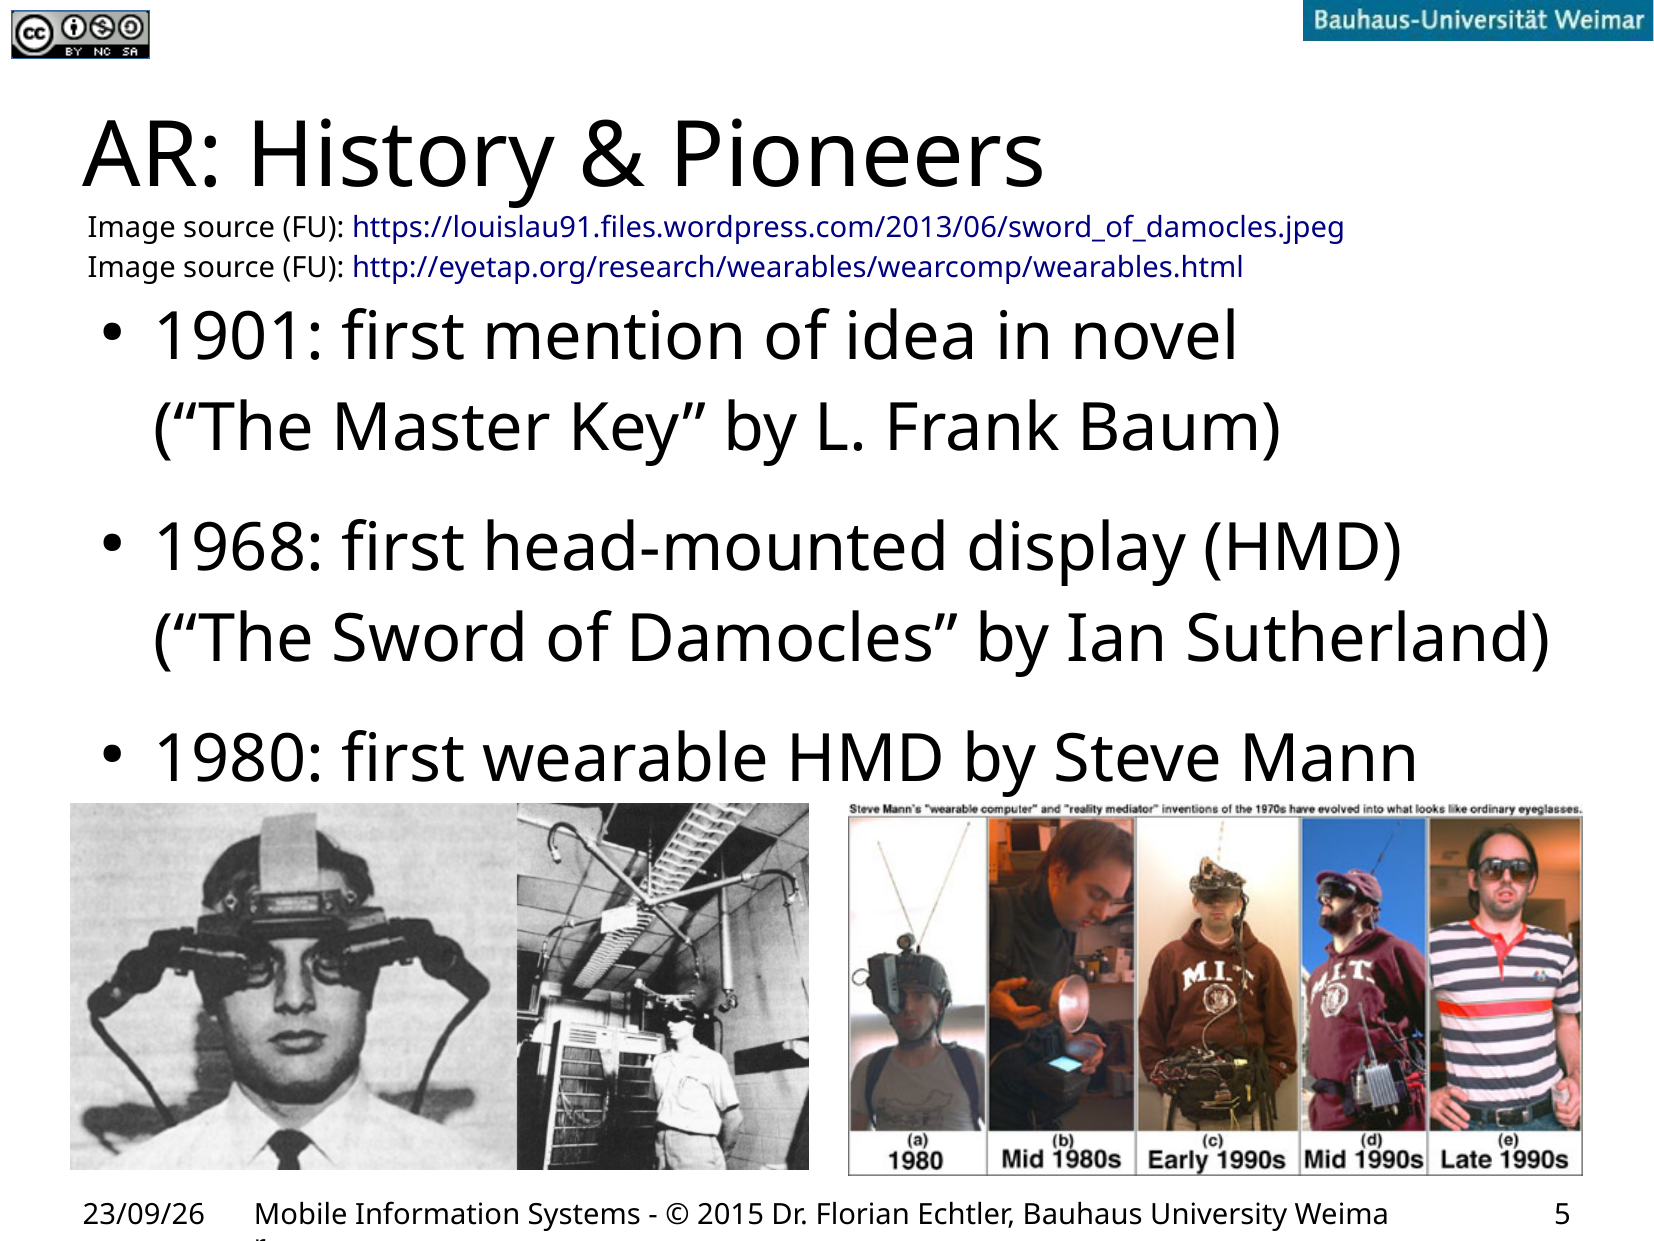

# AR: History & Pioneers
Image source (FU): https://louislau91.files.wordpress.com/2013/06/sword_of_damocles.jpeg
Image source (FU): http://eyetap.org/research/wearables/wearcomp/wearables.html
1901: first mention of idea in novel (“The Master Key” by L. Frank Baum)
1968: first head-mounted display (HMD) (“The Sword of Damocles” by Ian Sutherland)
1980: first wearable HMD by Steve Mann
Mobile Information Systems - © 2015 Dr. Florian Echtler, Bauhaus University Weimar
5